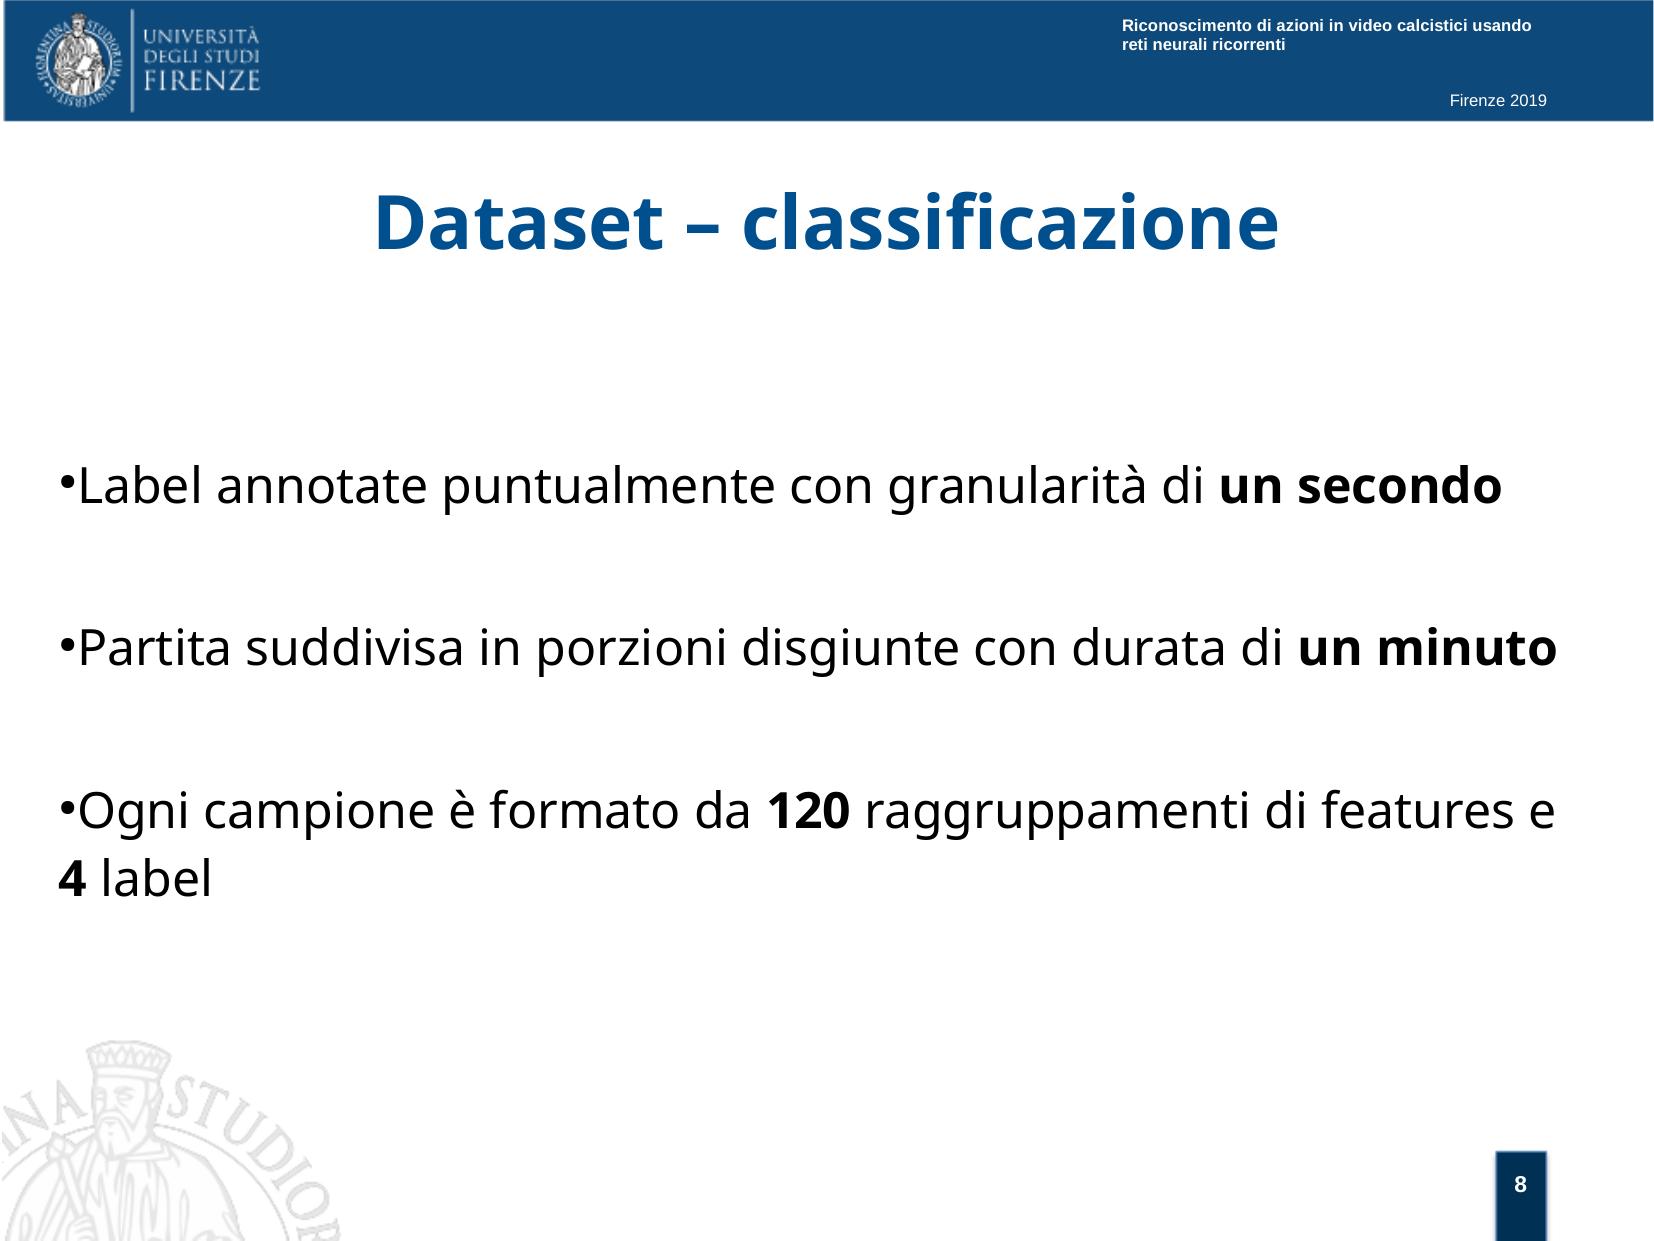

Riconoscimento di azioni in video calcistici usando reti neurali ricorrenti
Firenze 2019
Dataset – classificazione
Label annotate puntualmente con granularità di un secondo
Partita suddivisa in porzioni disgiunte con durata di un minuto
Ogni campione è formato da 120 raggruppamenti di features e 4 label
8